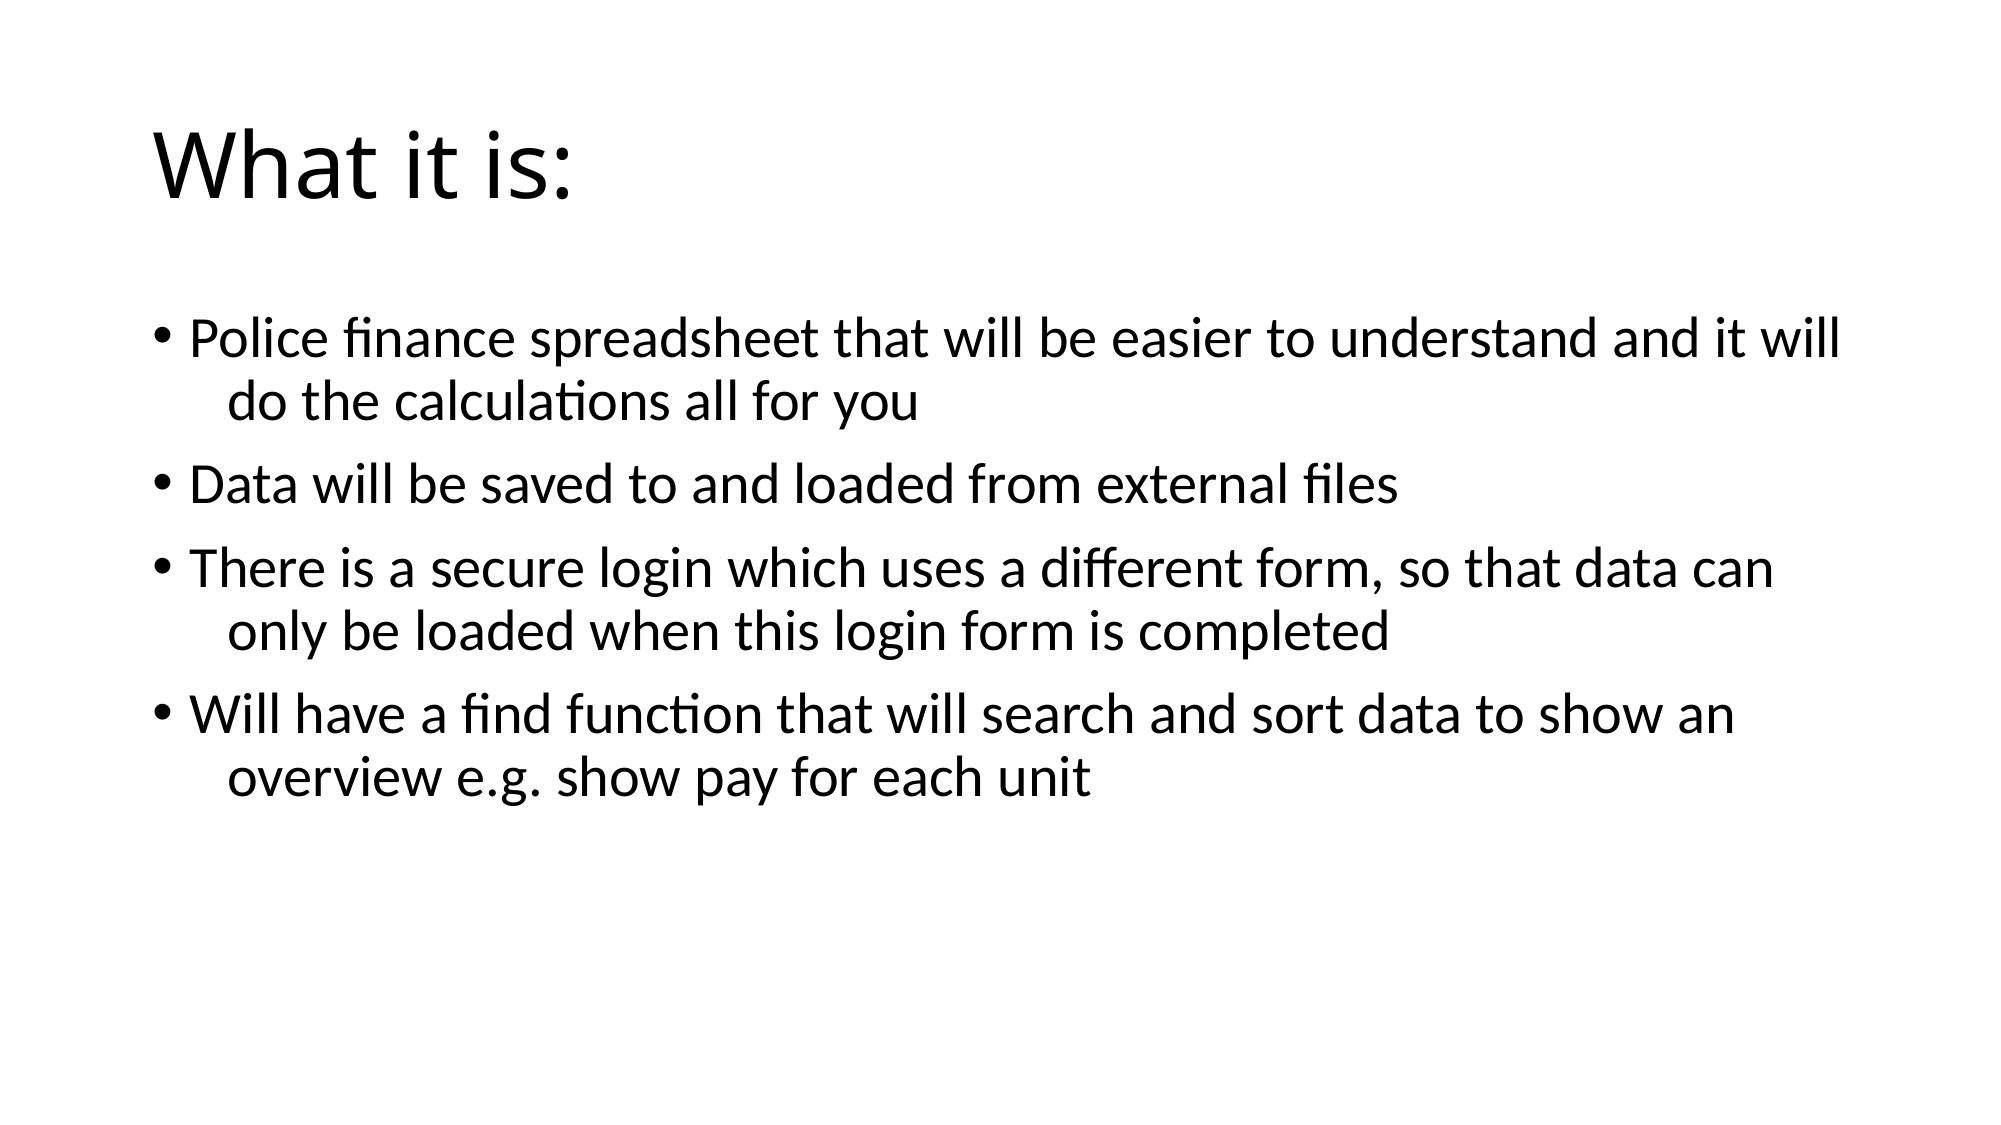

# What it is:
Police finance spreadsheet that will be easier to understand and it will do the calculations all for you
Data will be saved to and loaded from external files
There is a secure login which uses a different form, so that data can only be loaded when this login form is completed
Will have a find function that will search and sort data to show an overview e.g. show pay for each unit